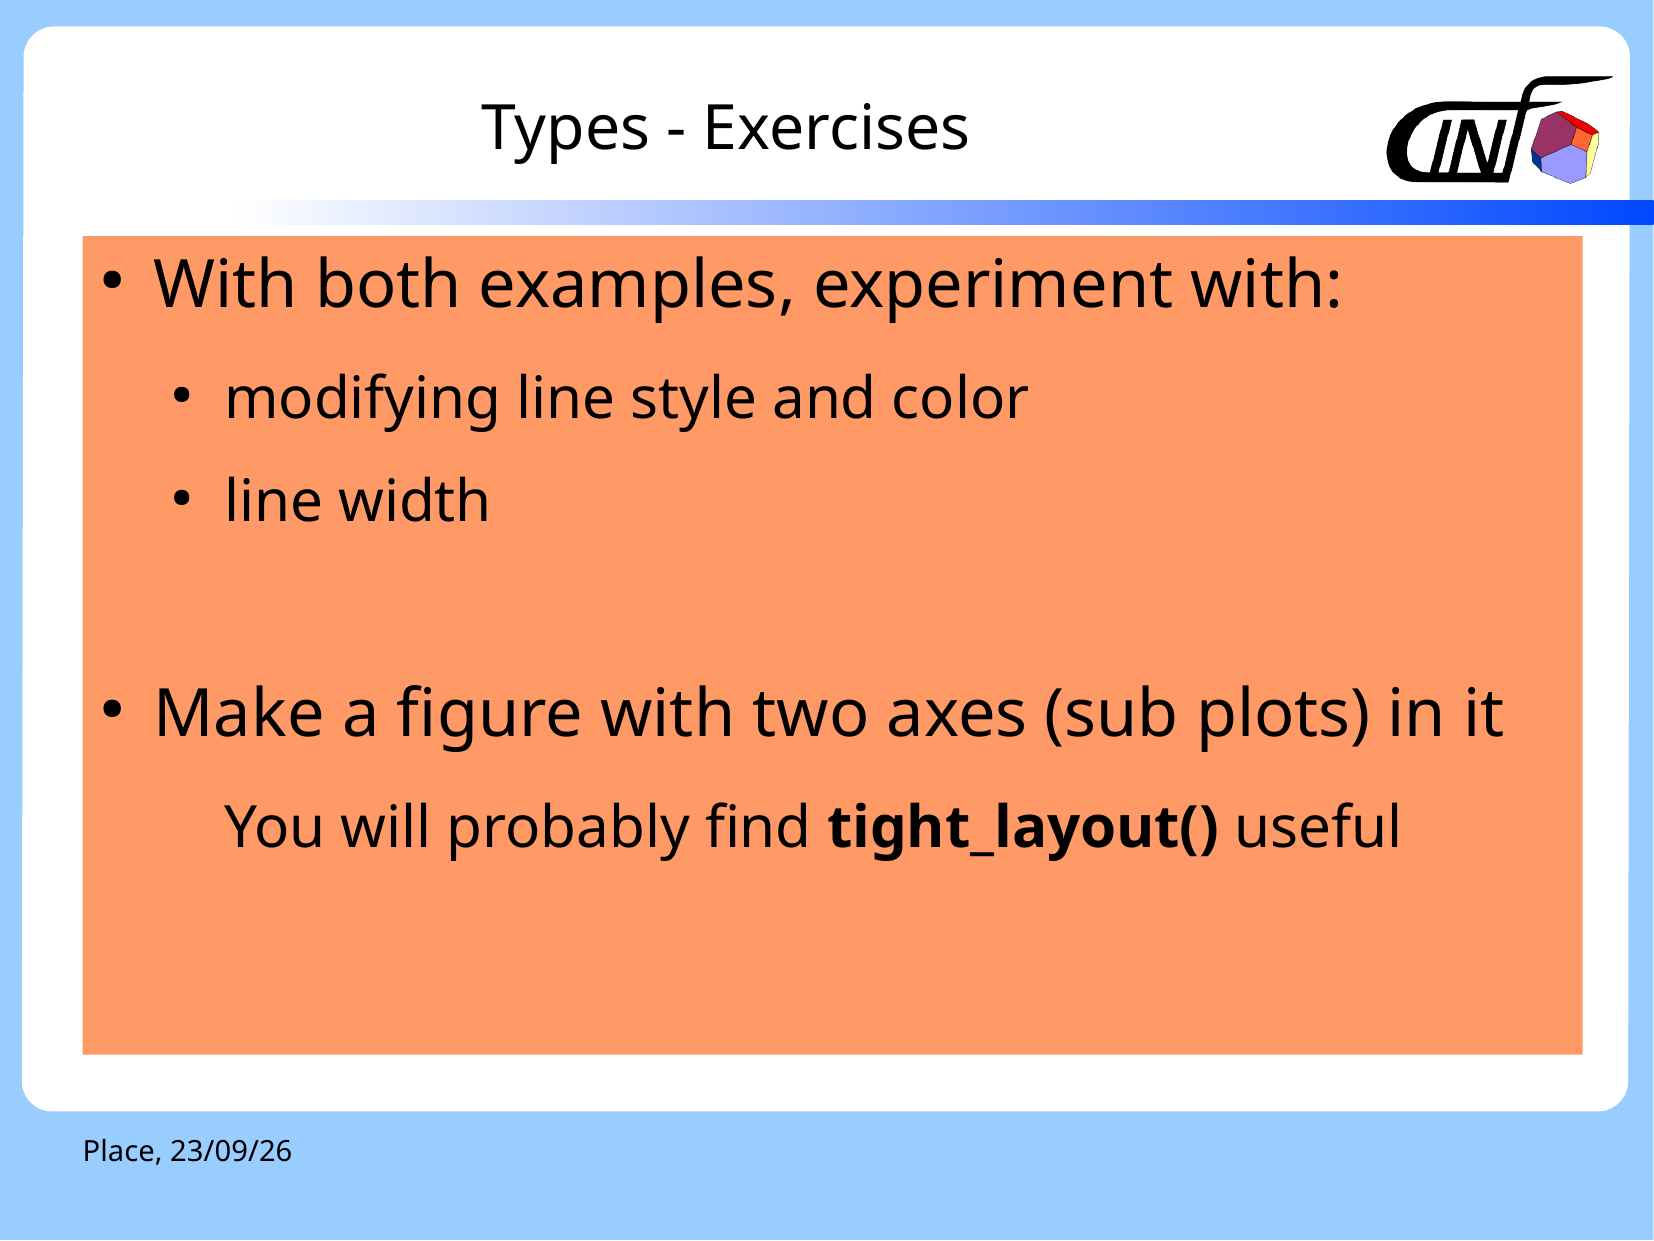

# Types - Exercises
With both examples, experiment with:
modifying line style and color
line width
Make a figure with two axes (sub plots) in it
You will probably find tight_layout() useful